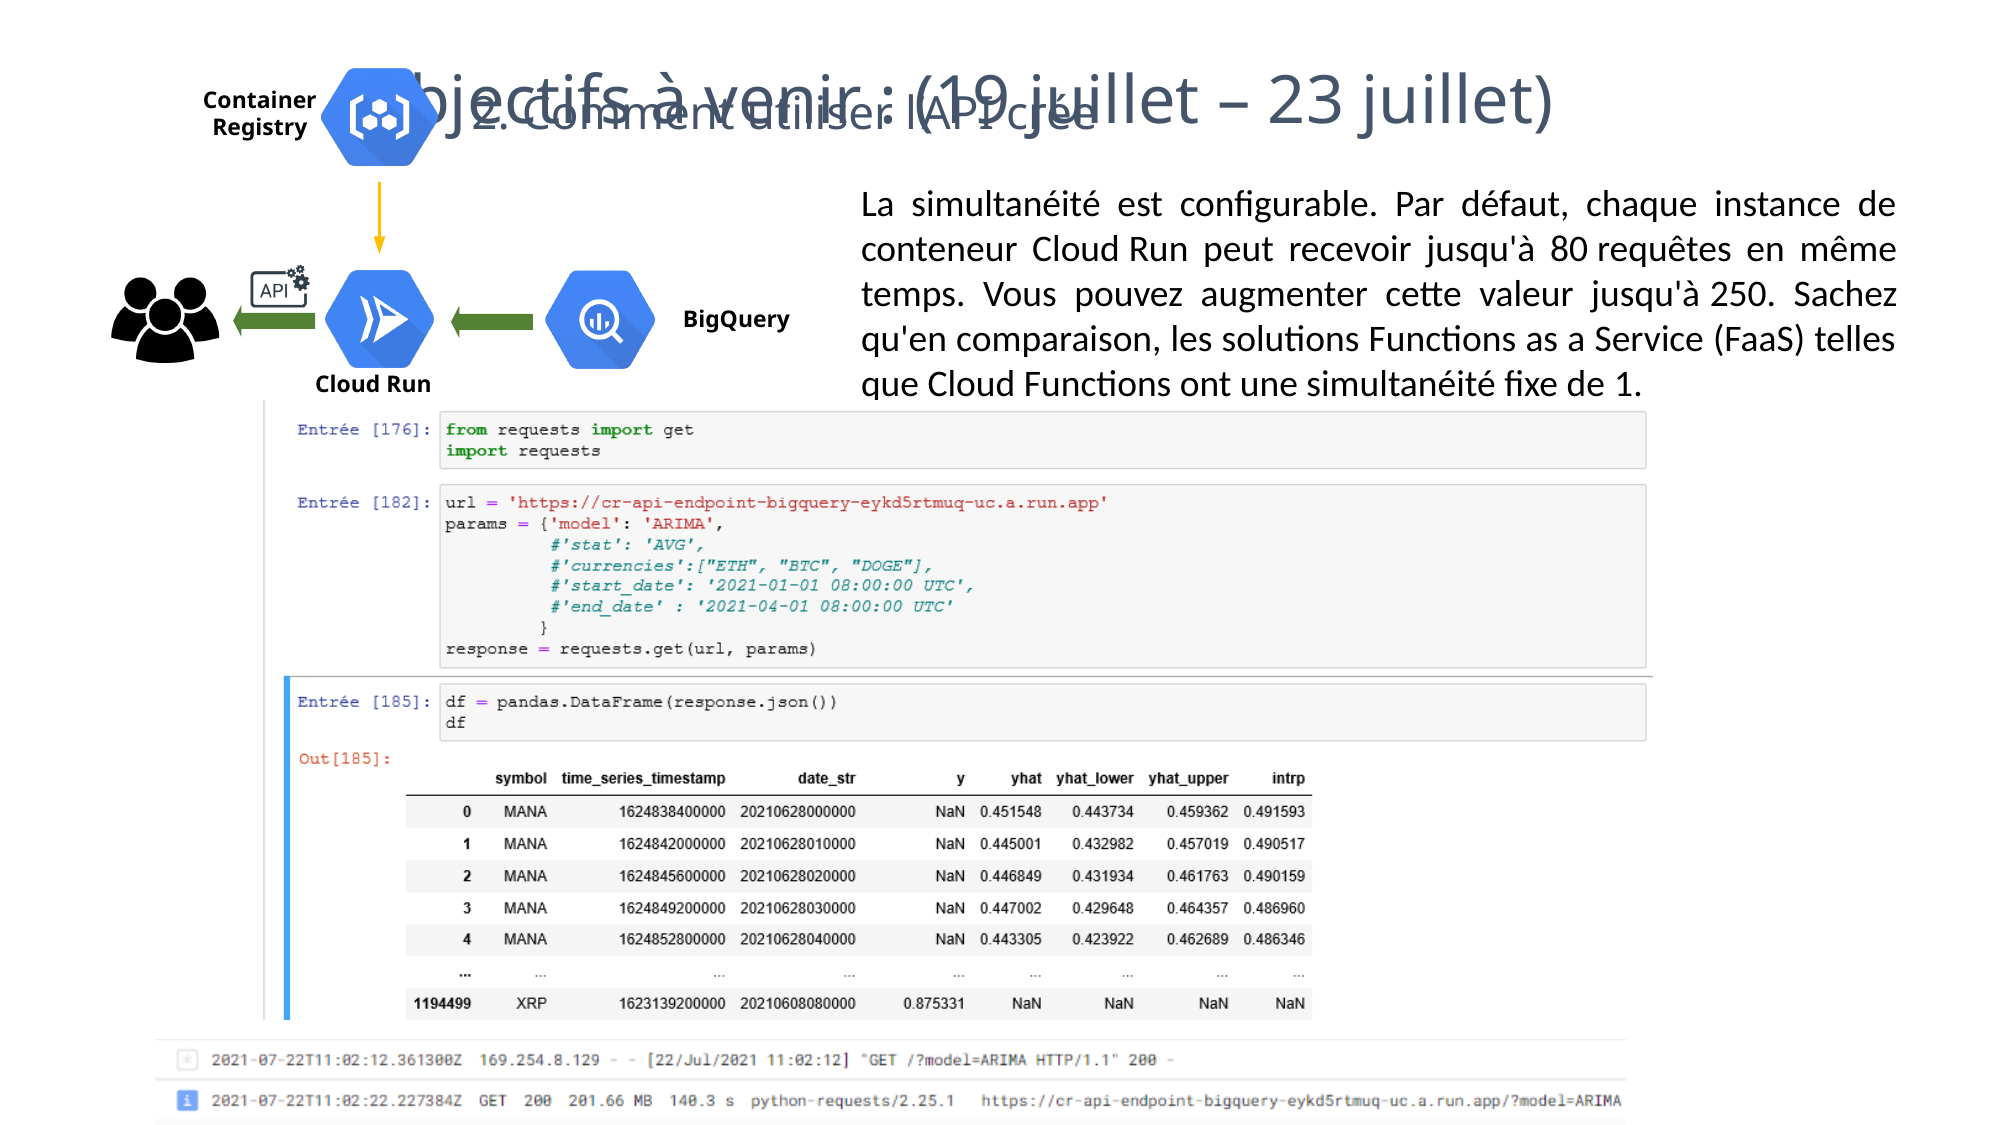

# Objectifs à venir : (19 juillet – 23 juillet)
Container
Registry
2. Comment utiliser l’API crée
La simultanéité est configurable. Par défaut, chaque instance de conteneur Cloud Run peut recevoir jusqu'à 80 requêtes en même temps. Vous pouvez augmenter cette valeur jusqu'à 250. Sachez qu'en comparaison, les solutions Functions as a Service (FaaS) telles que Cloud Functions ont une simultanéité fixe de 1.
BigQuery
Cloud Run